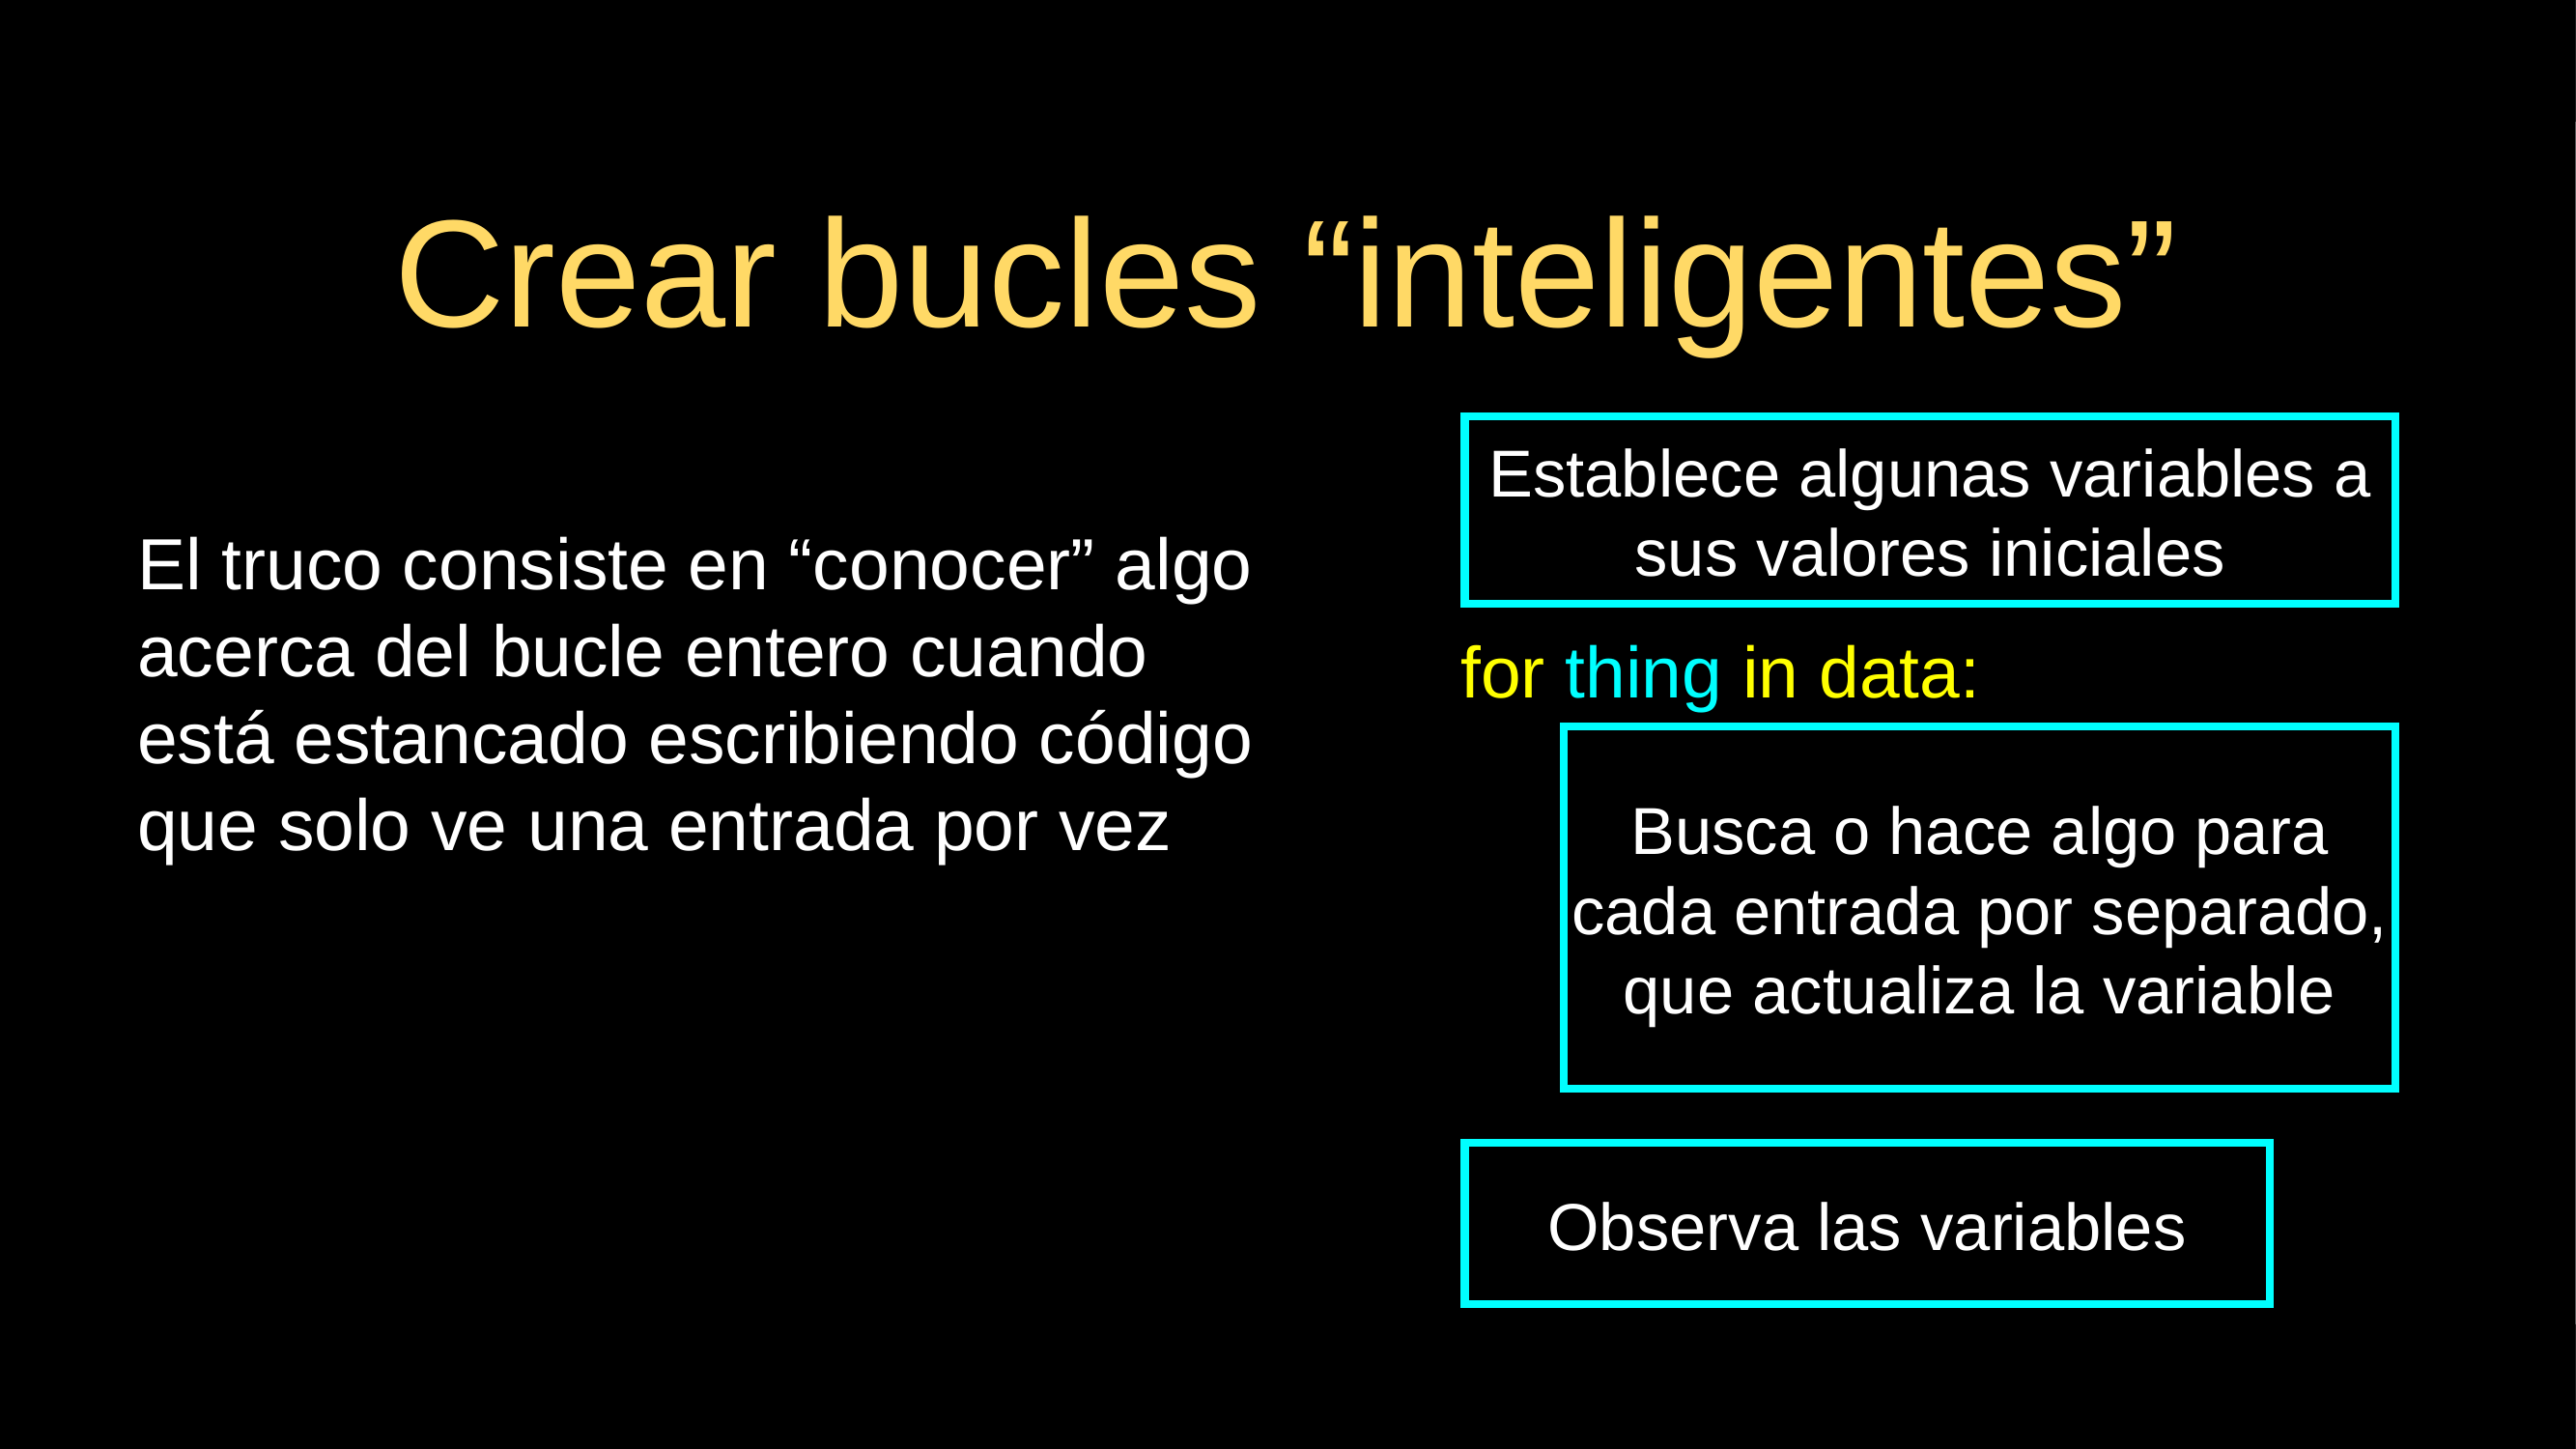

# Crear bucles “inteligentes”
El truco consiste en “conocer” algo acerca del bucle entero cuando está estancado escribiendo código que solo ve una entrada por vez
Establece algunas variables a sus valores iniciales
for thing in data:
Busca o hace algo para cada entrada por separado, que actualiza la variable
Observa las variables